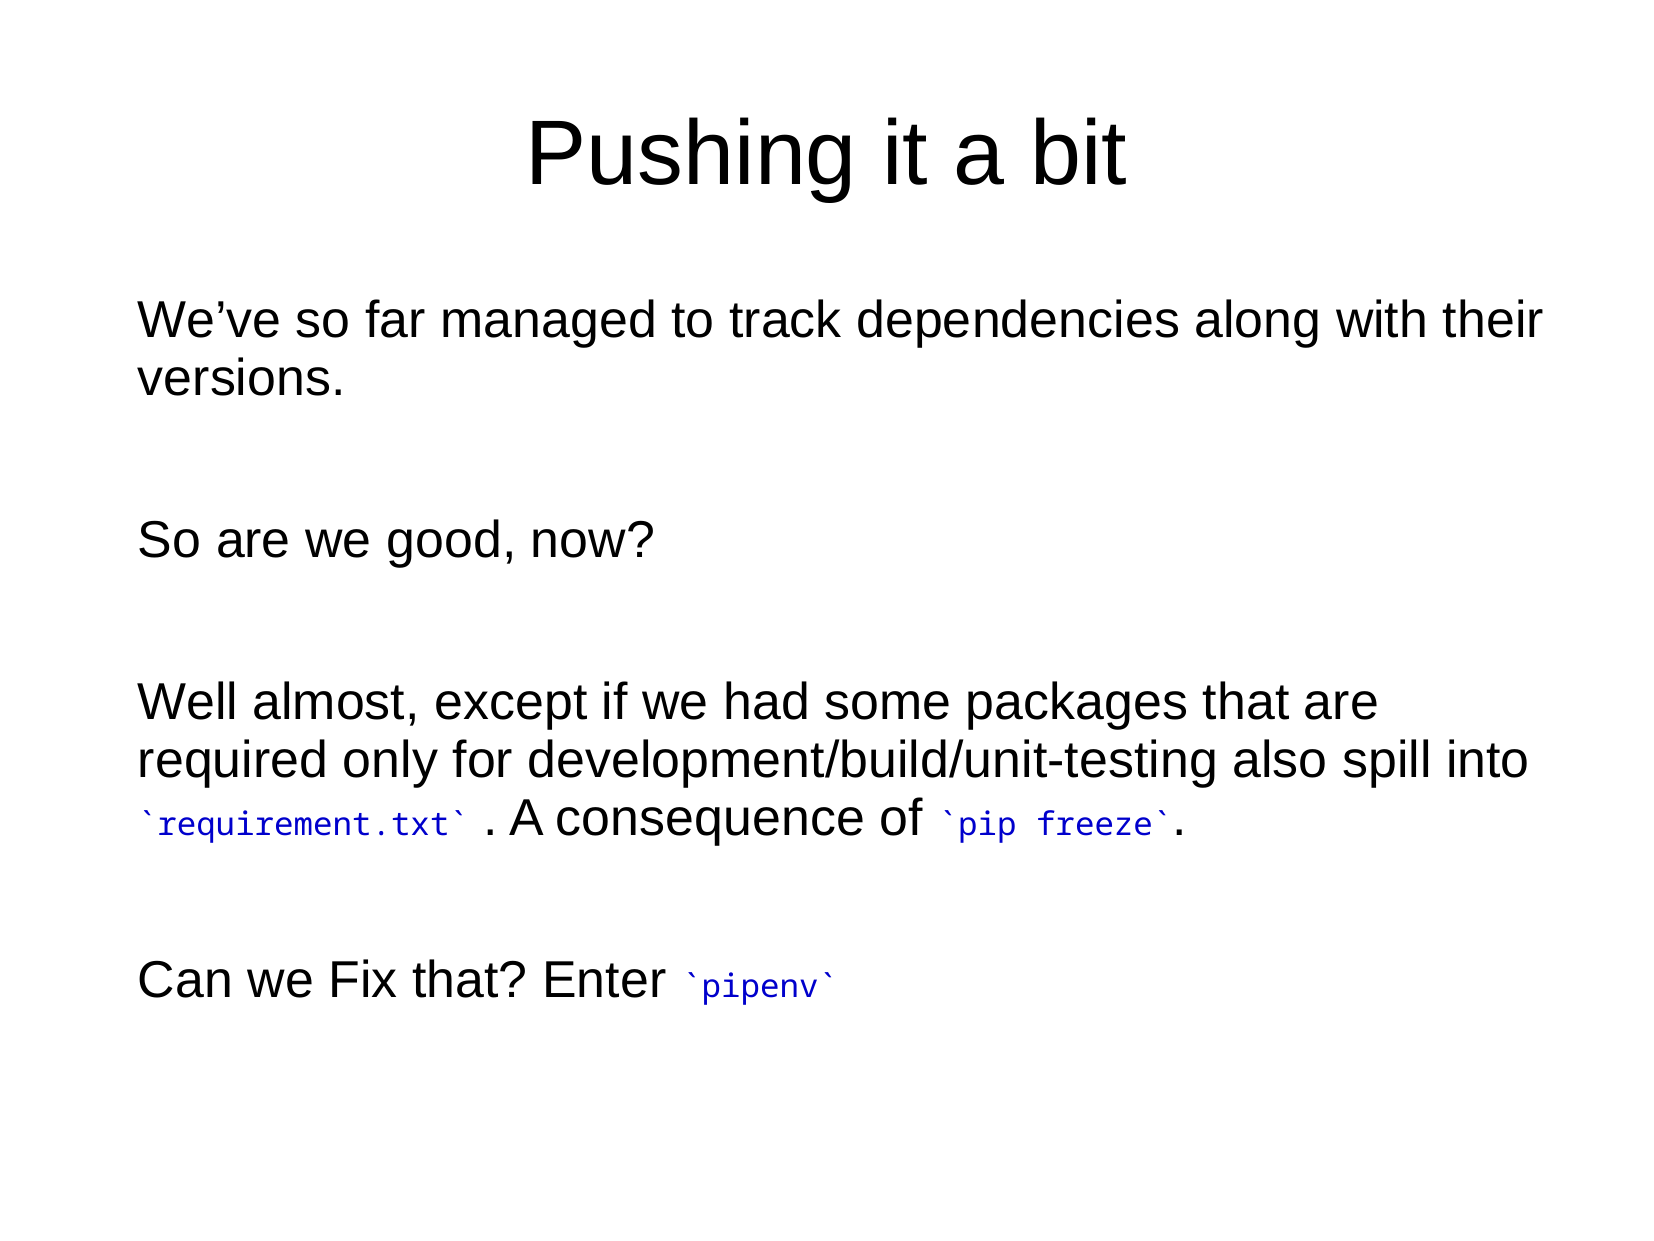

# Pushing it a bit
We’ve so far managed to track dependencies along with their versions.
So are we good, now?
Well almost, except if we had some packages that are required only for development/build/unit-testing also spill into `requirement.txt` . A consequence of `pip freeze`.
Can we Fix that? Enter `pipenv`